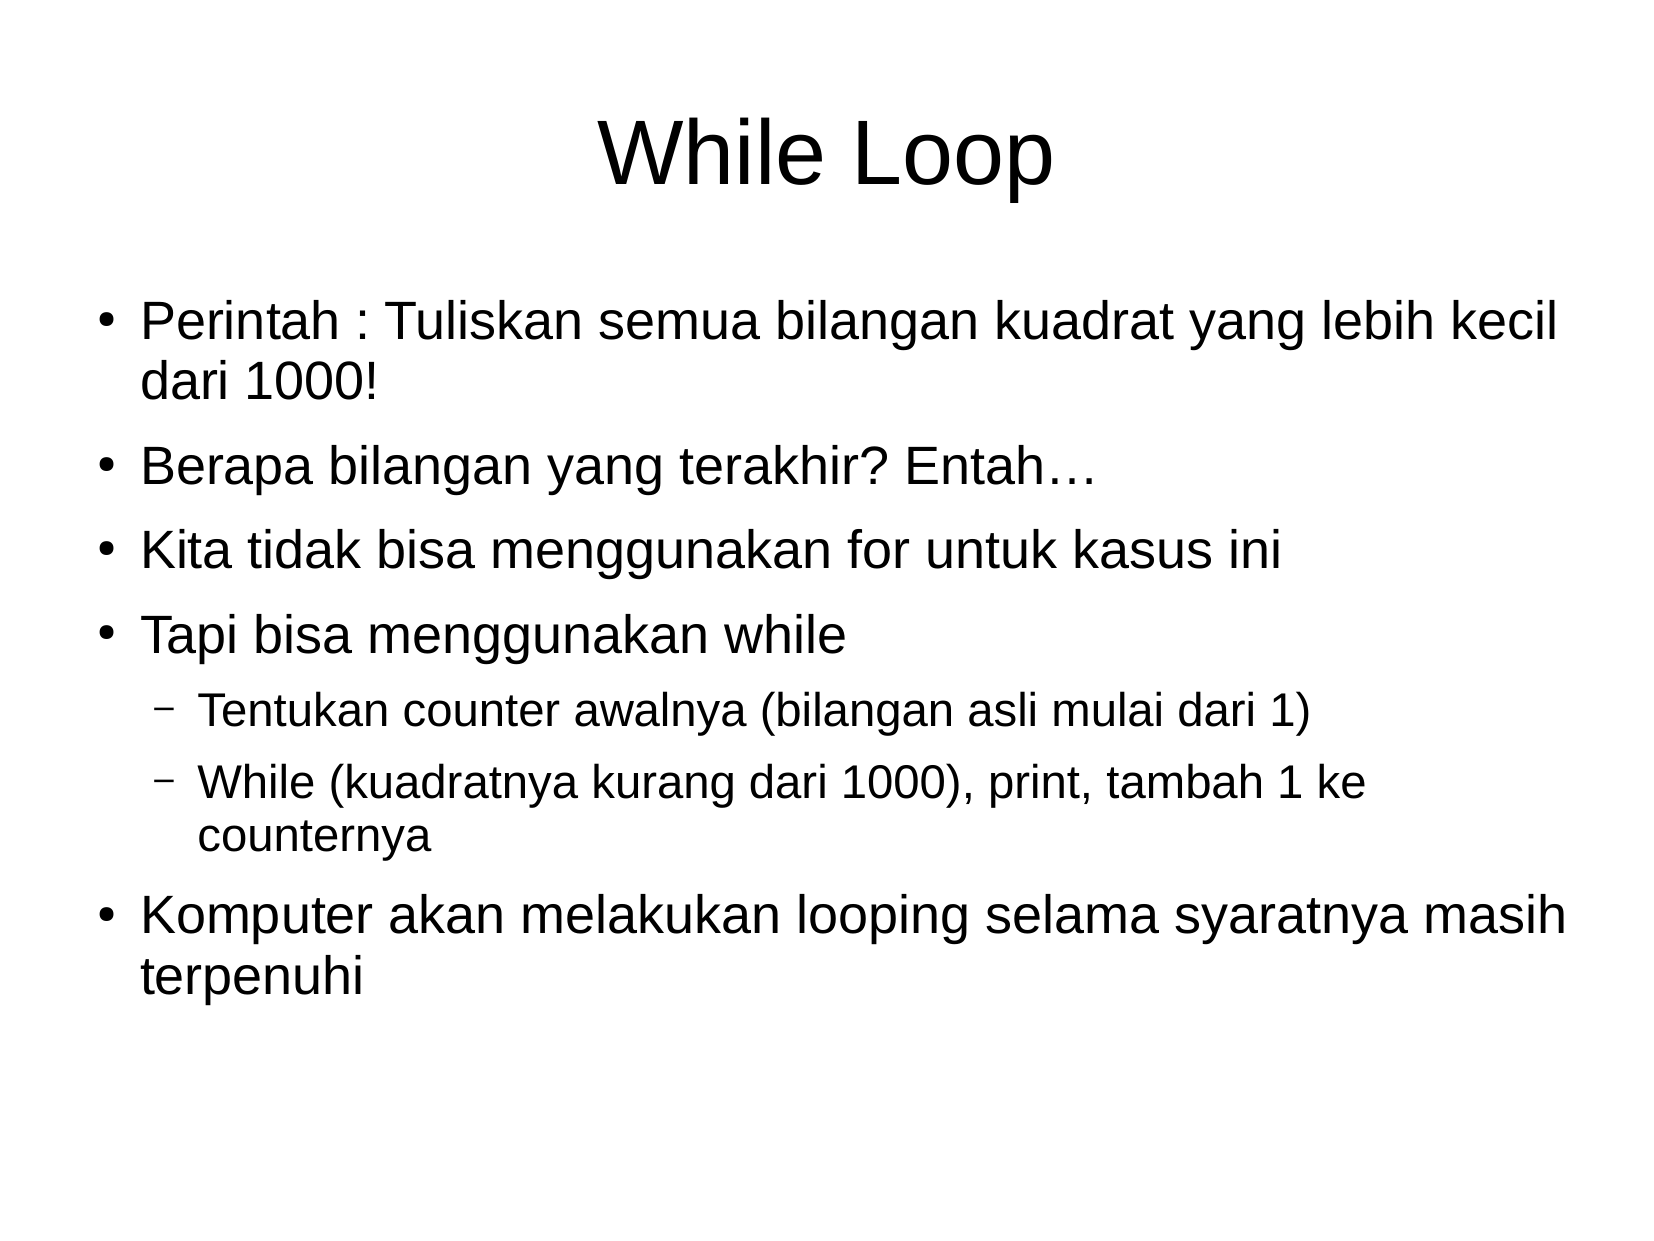

# While Loop
Perintah : Tuliskan semua bilangan kuadrat yang lebih kecil dari 1000!
Berapa bilangan yang terakhir? Entah…
Kita tidak bisa menggunakan for untuk kasus ini
Tapi bisa menggunakan while
Tentukan counter awalnya (bilangan asli mulai dari 1)
While (kuadratnya kurang dari 1000), print, tambah 1 ke counternya
Komputer akan melakukan looping selama syaratnya masih terpenuhi